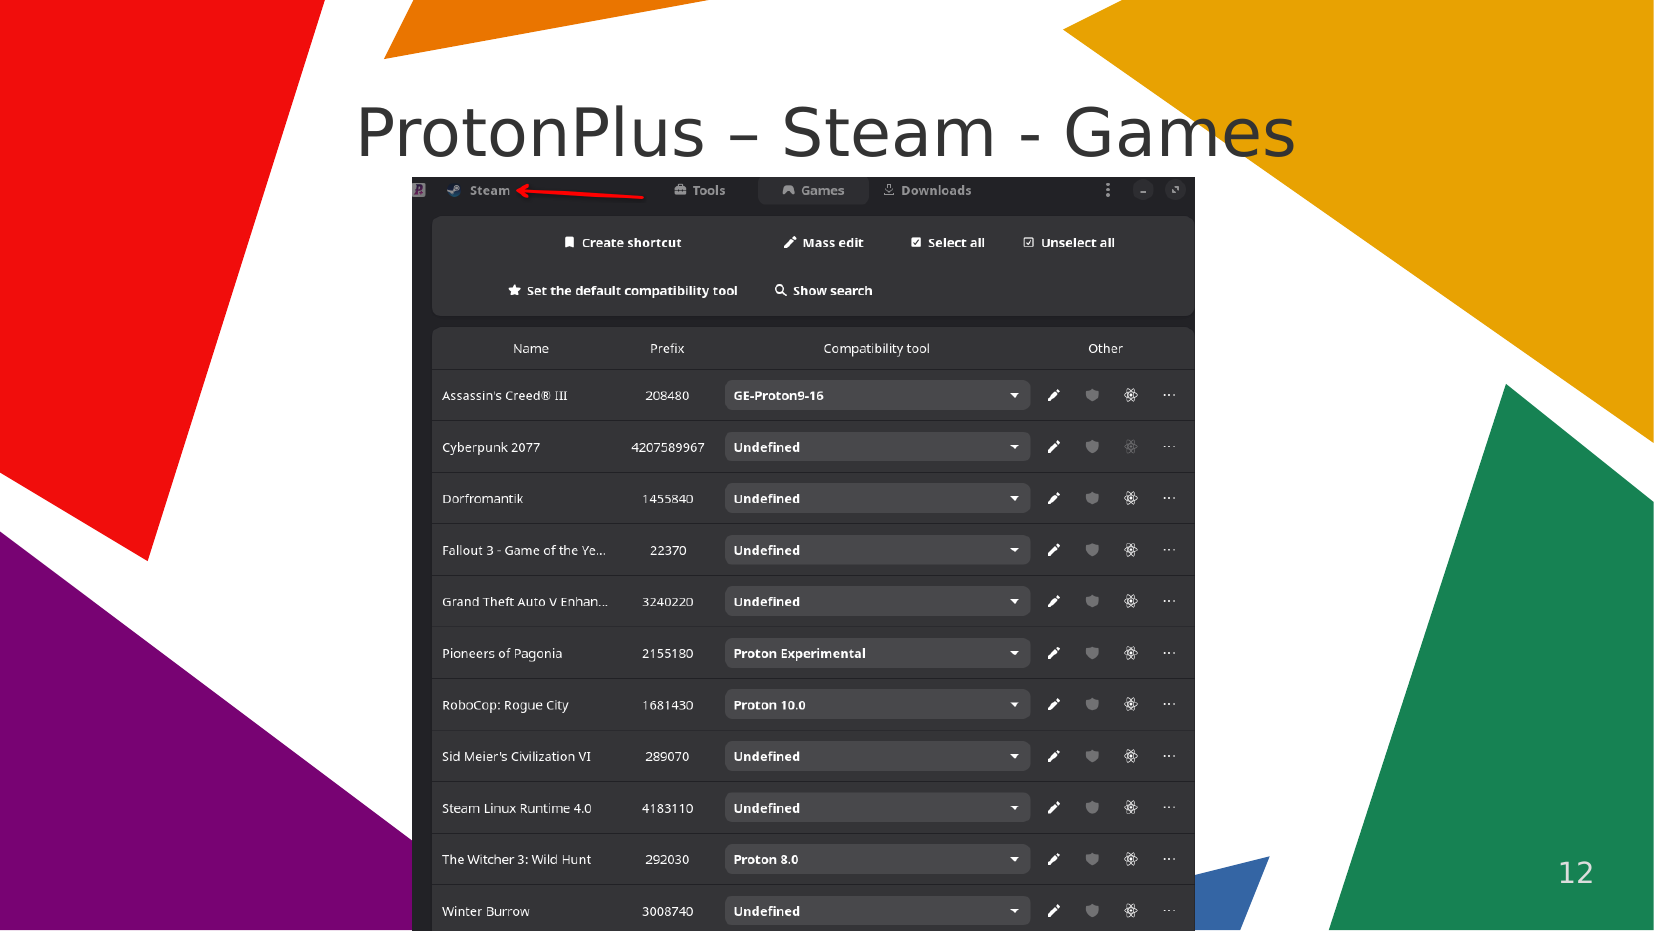

# ProtonPlus – Steam - Games
12